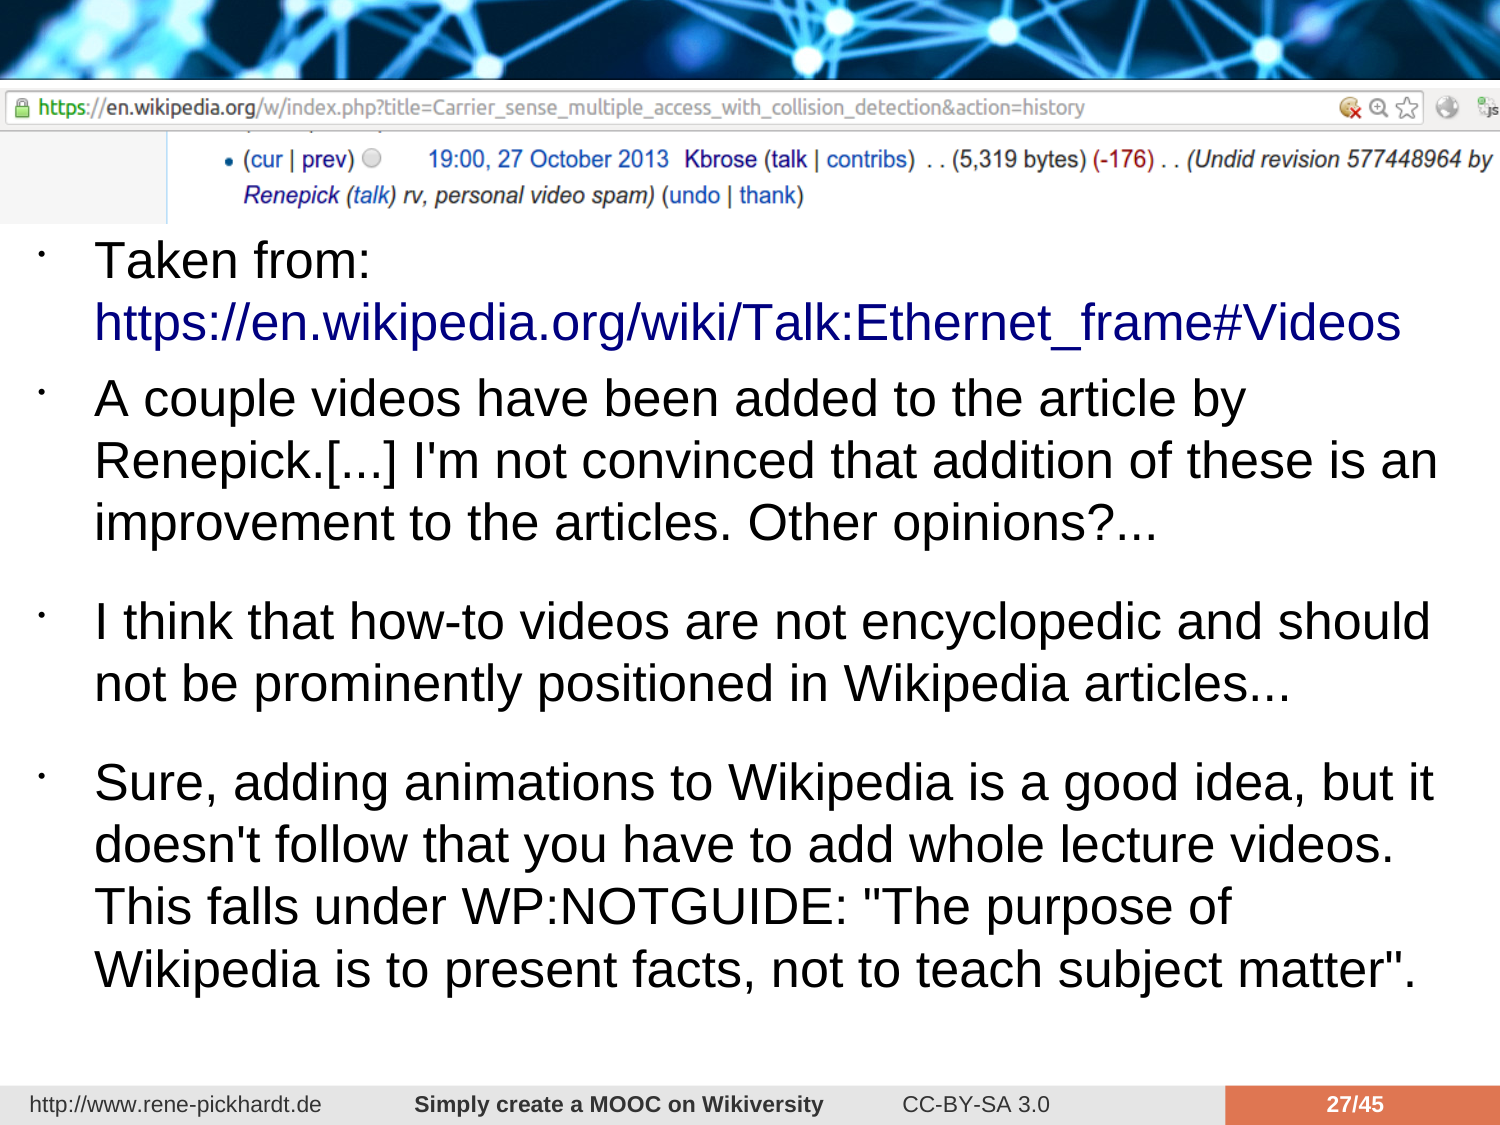

# Videos in wikipedia articles (Reality check)
Taken from: https://en.wikipedia.org/wiki/Talk:Ethernet_frame#Videos
A couple videos have been added to the article by Renepick.[...] I'm not convinced that addition of these is an improvement to the articles. Other opinions?...
I think that how-to videos are not encyclopedic and should not be prominently positioned in Wikipedia articles...
Sure, adding animations to Wikipedia is a good idea, but it doesn't follow that you have to add whole lecture videos. This falls under WP:NOTGUIDE: "The purpose of Wikipedia is to present facts, not to teach subject matter".